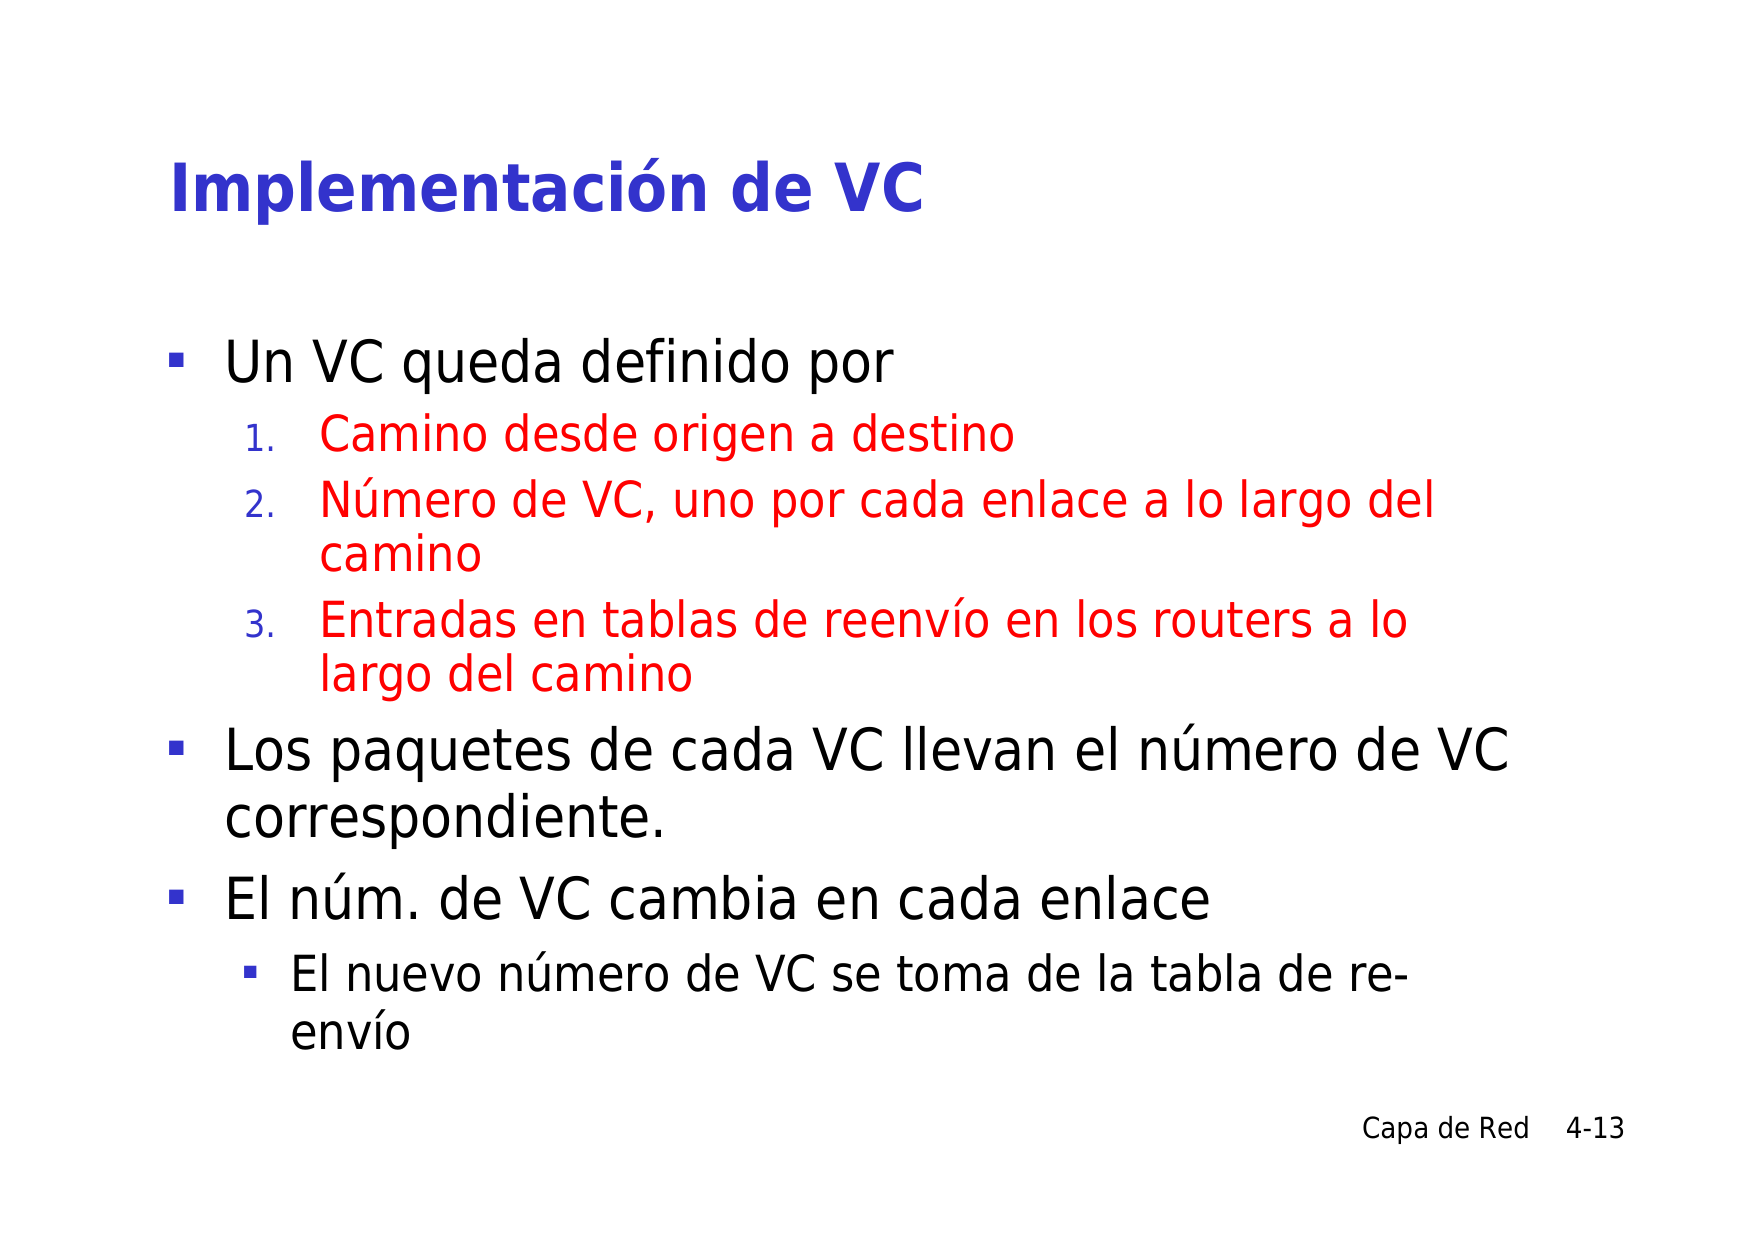

# Implementación de VC
Un VC queda definido por
Camino desde origen a destino
Número de VC, uno por cada enlace a lo largo del camino
Entradas en tablas de reenvío en los routers a lo largo del camino
Los paquetes de cada VC llevan el número de VC correspondiente.
El núm. de VC cambia en cada enlace
El nuevo número de VC se toma de la tabla de re-envío